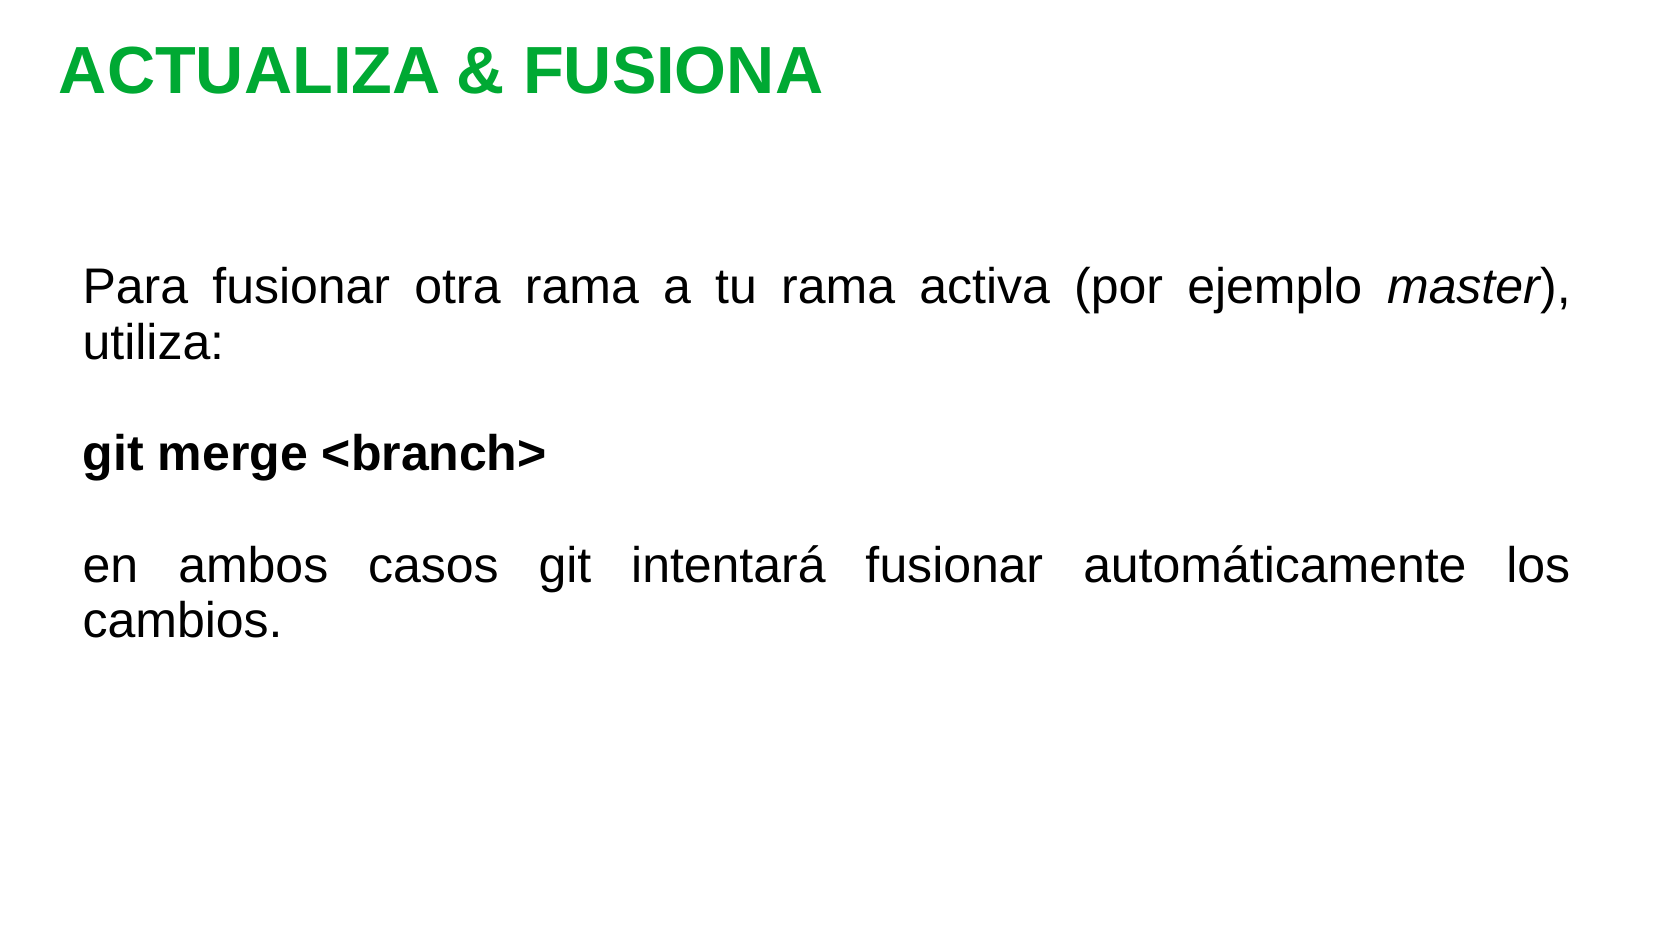

ACTUALIZA & FUSIONA
# Para fusionar otra rama a tu rama activa (por ejemplo master), utiliza:
git merge <branch>
en ambos casos git intentará fusionar automáticamente los cambios.